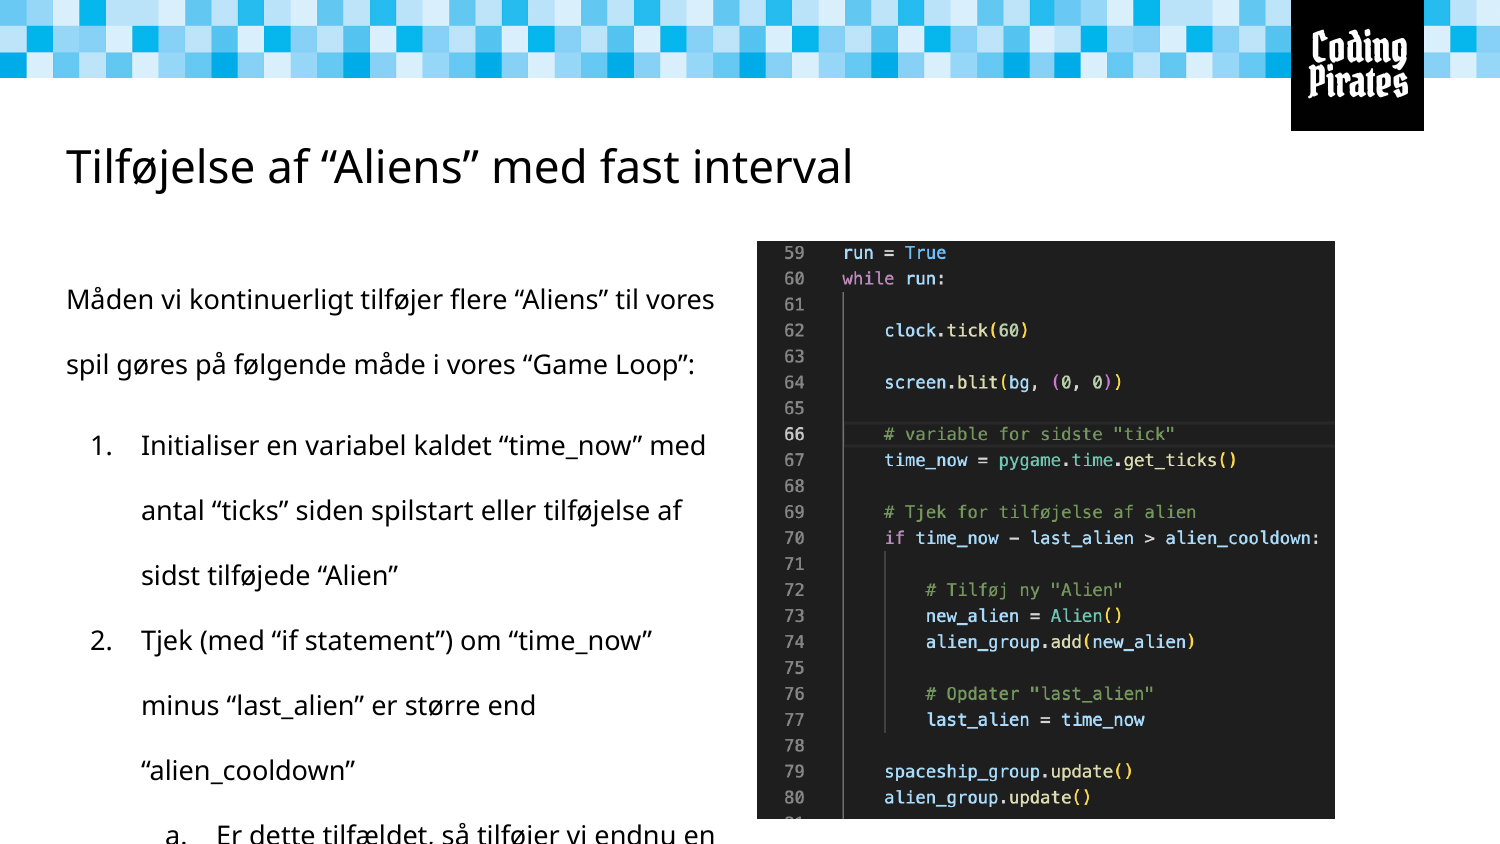

# Tilføjelse af “Aliens” med fast interval
Måden vi kontinuerligt tilføjer flere “Aliens” til vores spil gøres på følgende måde i vores “Game Loop”:
Initialiser en variabel kaldet “time_now” med antal “ticks” siden spilstart eller tilføjelse af sidst tilføjede “Alien”
Tjek (med “if statement”) om “time_now” minus “last_alien” er større end “alien_cooldown”
Er dette tilfældet, så tilføjer vi endnu en “Alien”, og opdaterer “last_alien”